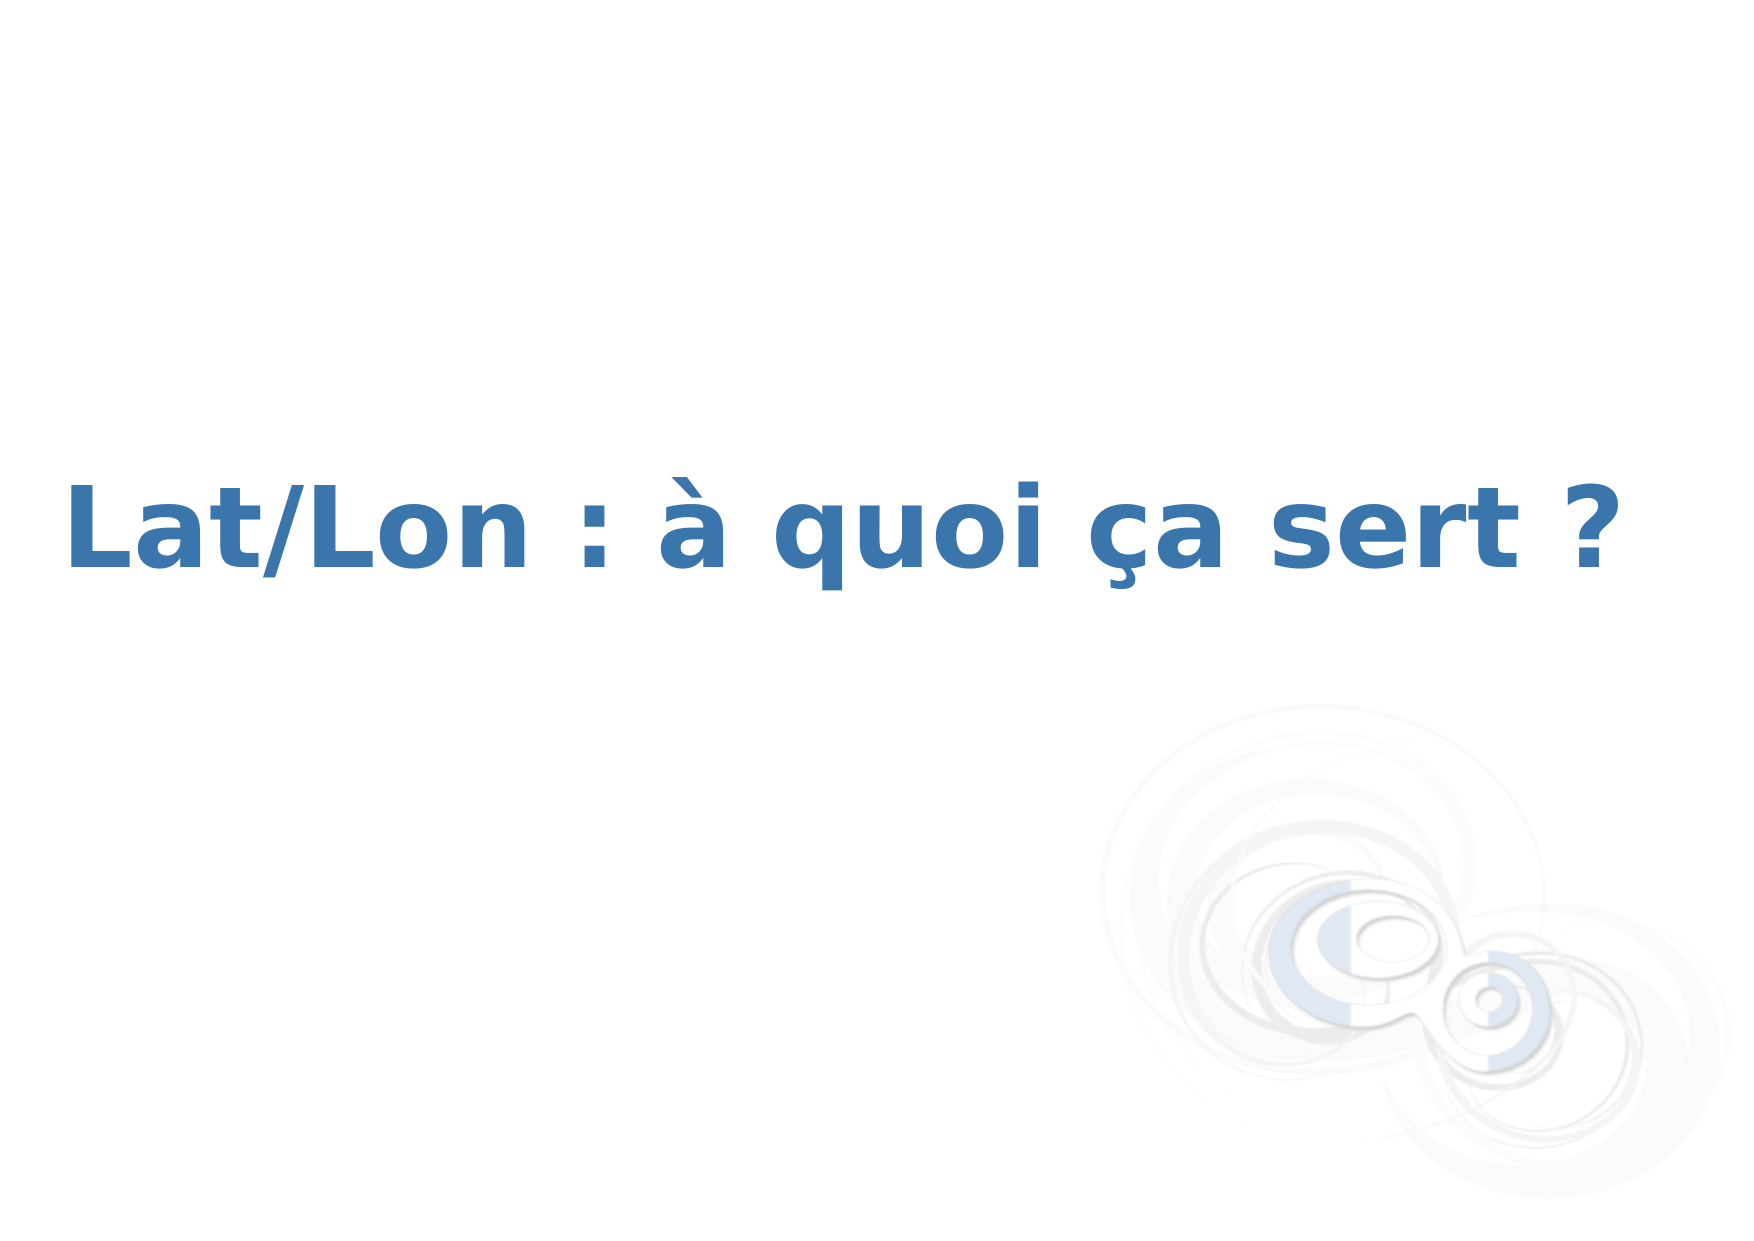

# Lat/Lon : à quoi ça sert ?